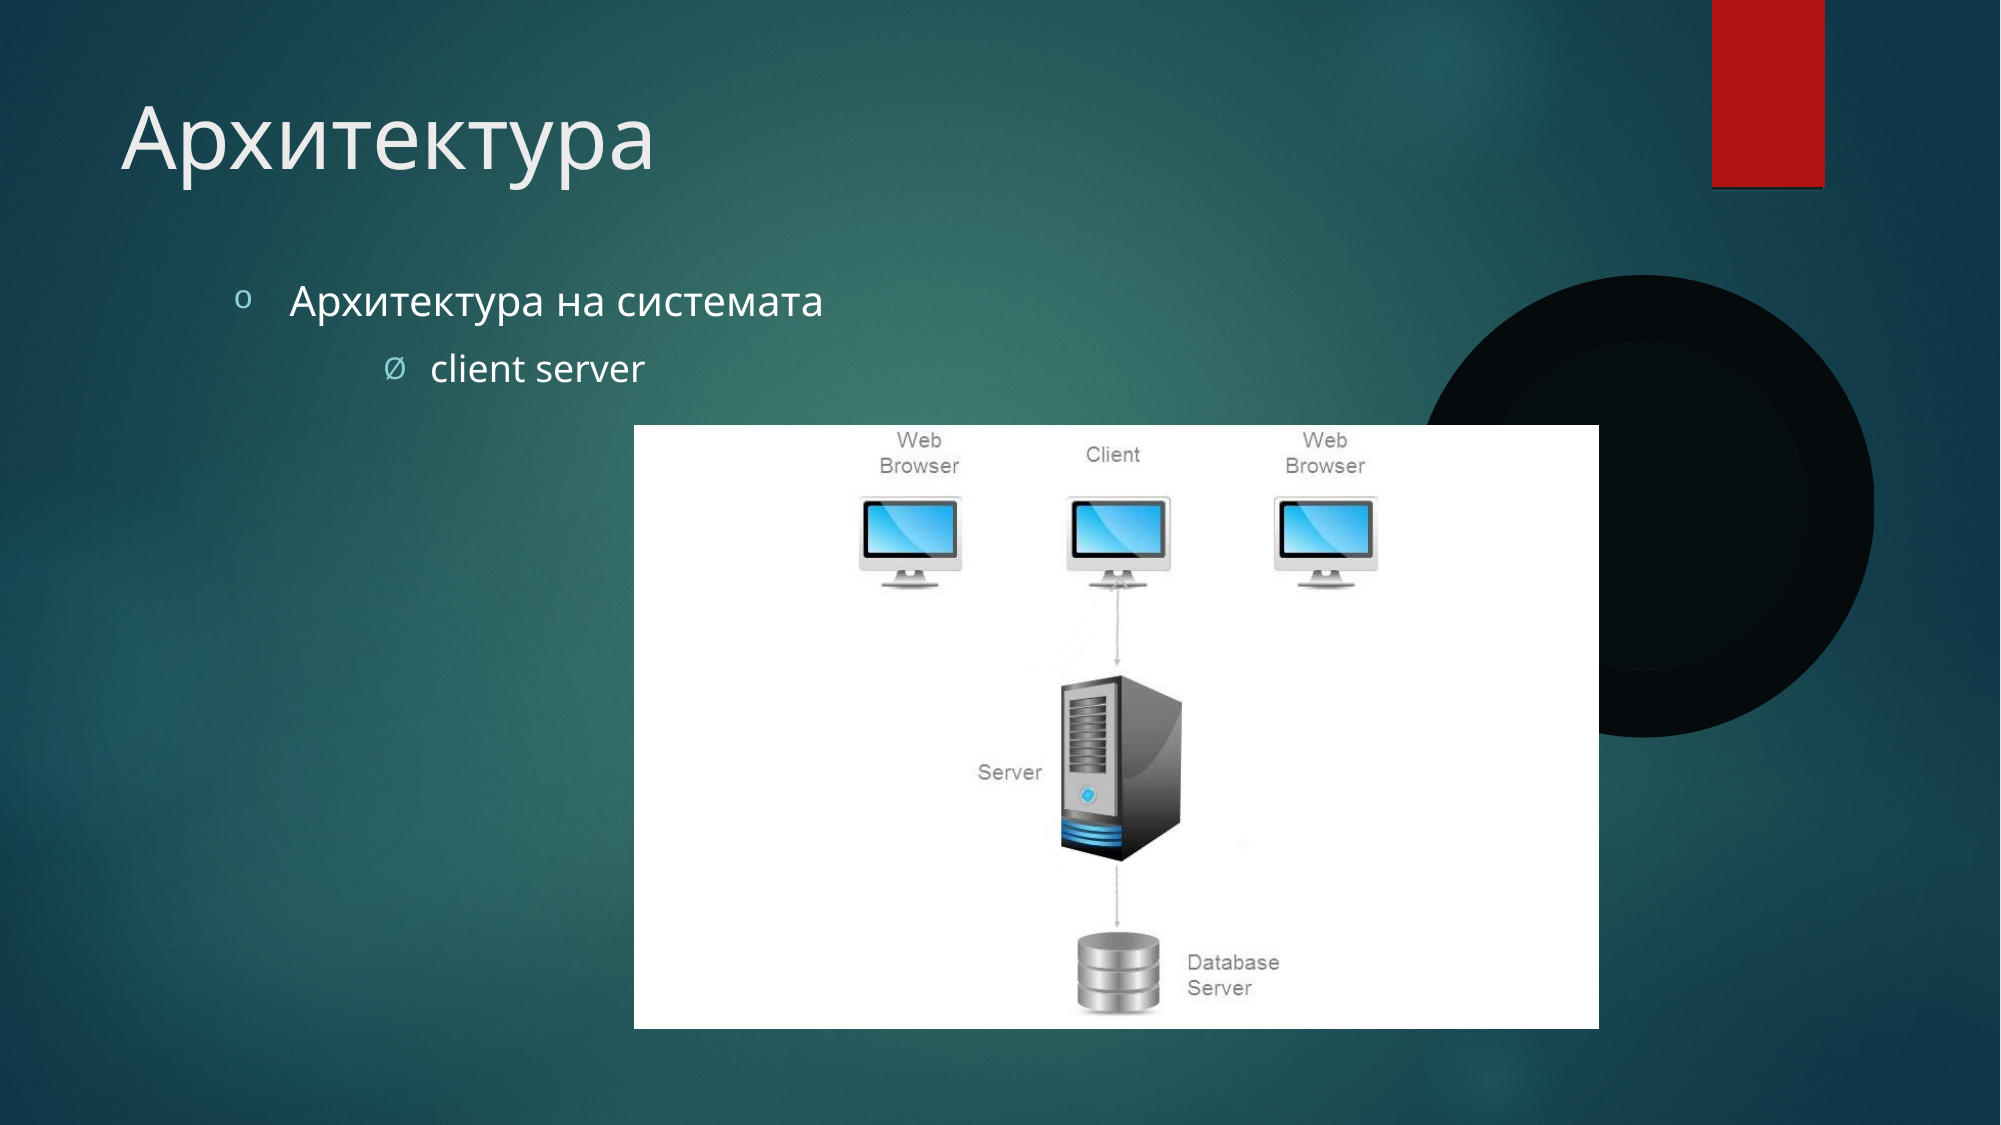

# Архитектура
Архитектура на системата
client server